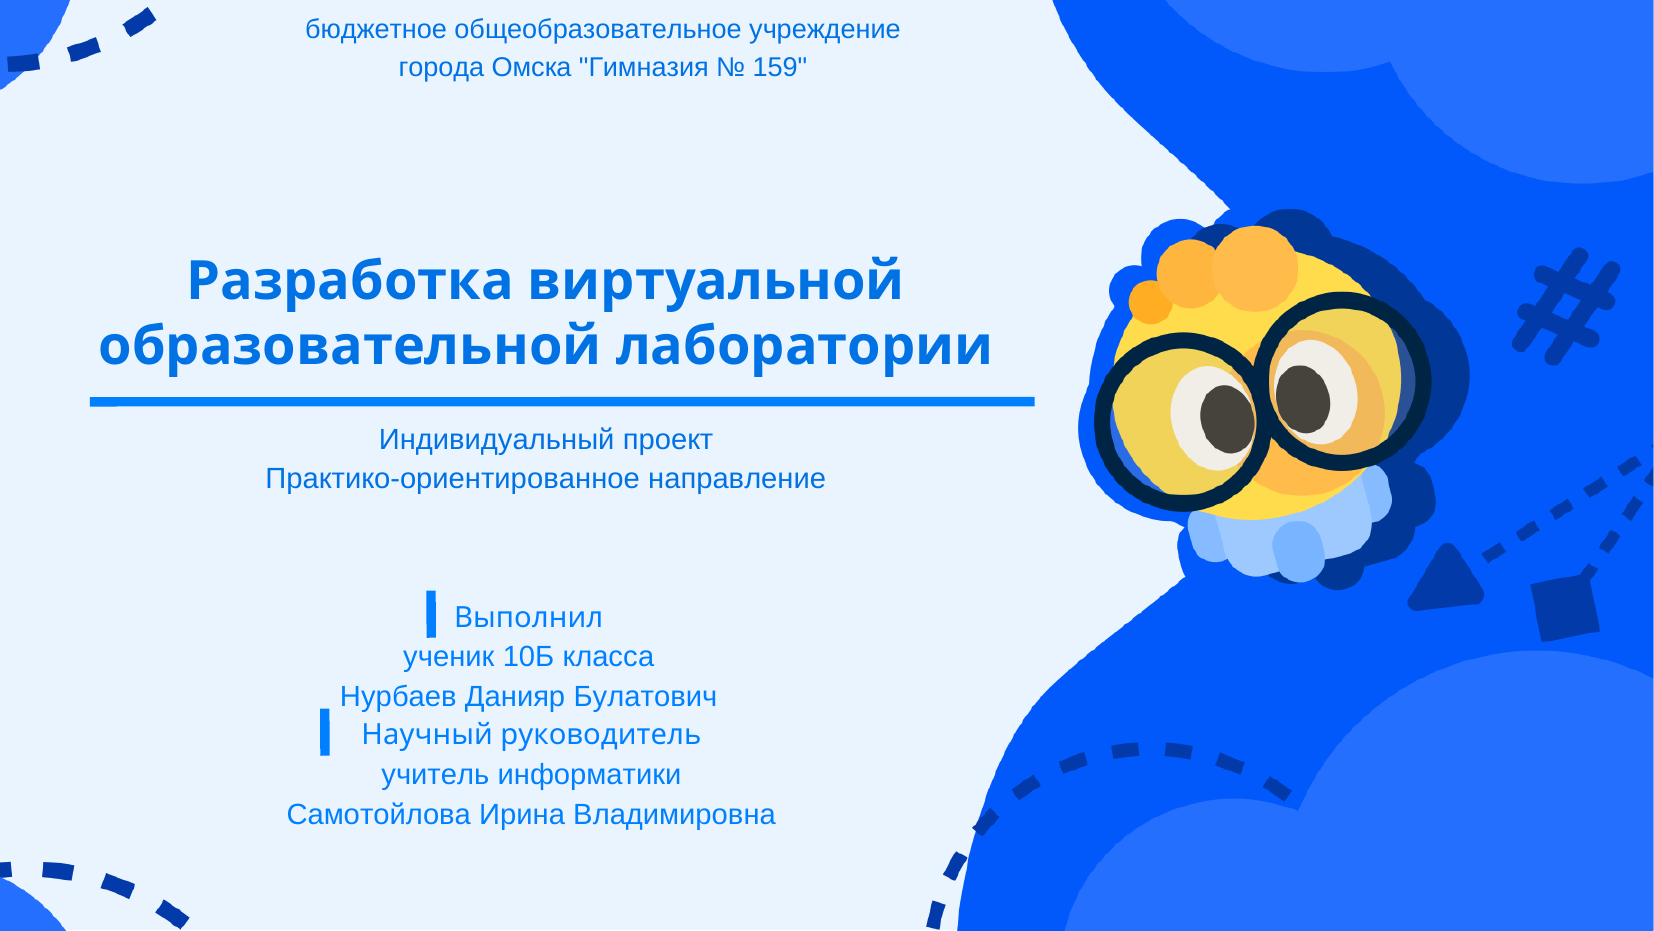

бюджетное общеобразовательное учреждение города Омска "Гимназия № 159"
Разработка виртуальной образовательной лаборатории
Индивидуальный проект
Практико-ориентированное направление
Выполнил
ученик 10Б класса
Нурбаев Данияр Булатович
Научный руководитель
yчитель информатики
Самотойлова Ирина Владимировна